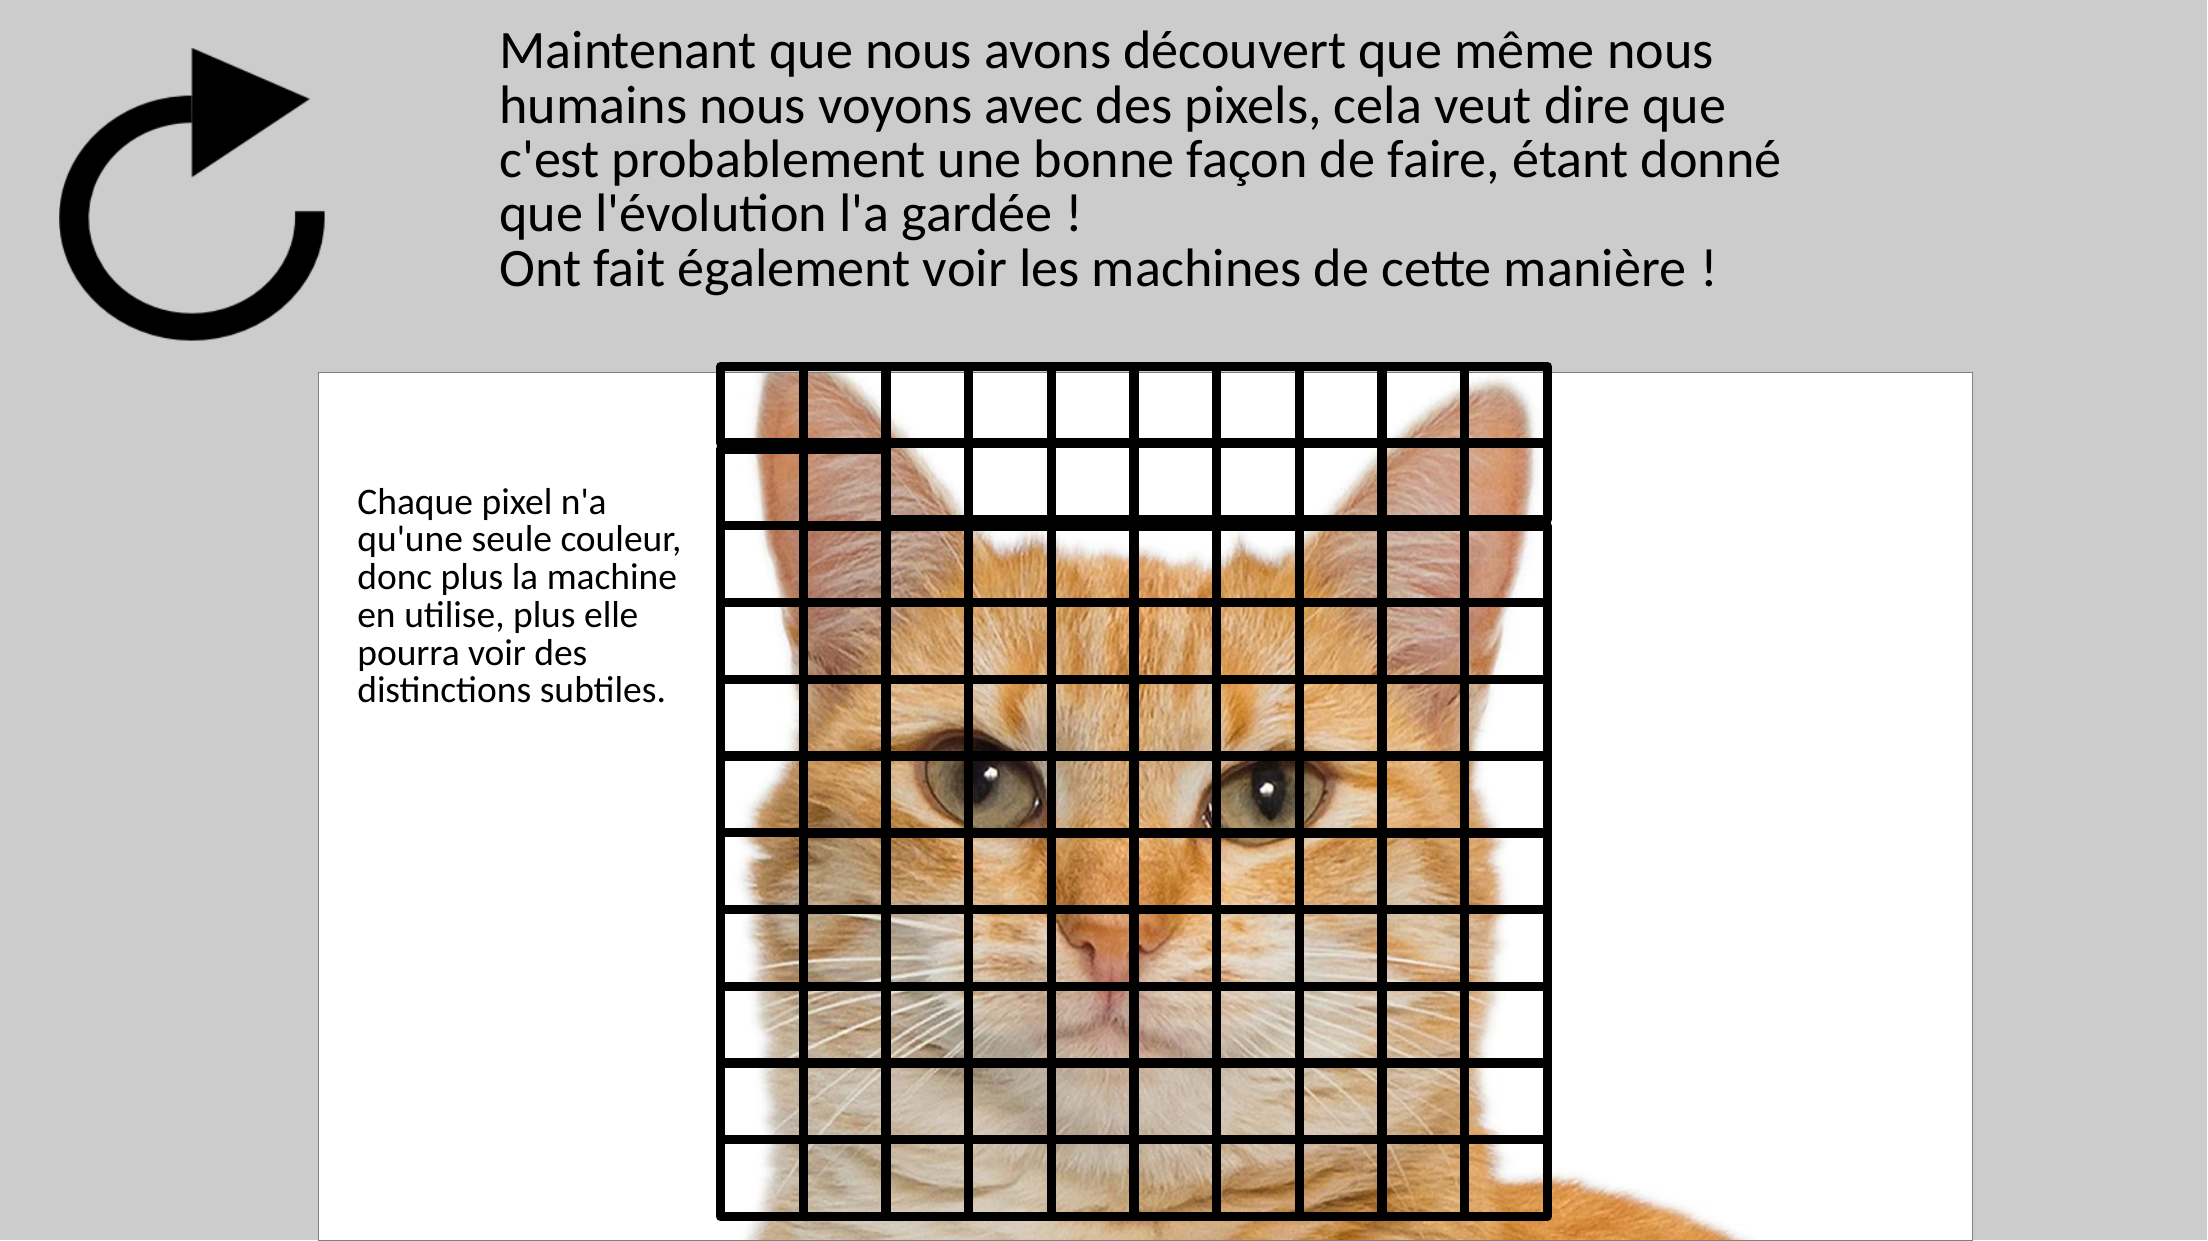

Maintenant que nous avons découvert que même nous humains nous voyons avec des pixels, cela veut dire que c'est probablement une bonne façon de faire, étant donné que l'évolution l'a gardée !
Ont fait également voir les machines de cette manière !
Chaque pixel n'a qu'une seule couleur, donc plus la machine en utilise, plus elle pourra voir des distinctions subtiles.